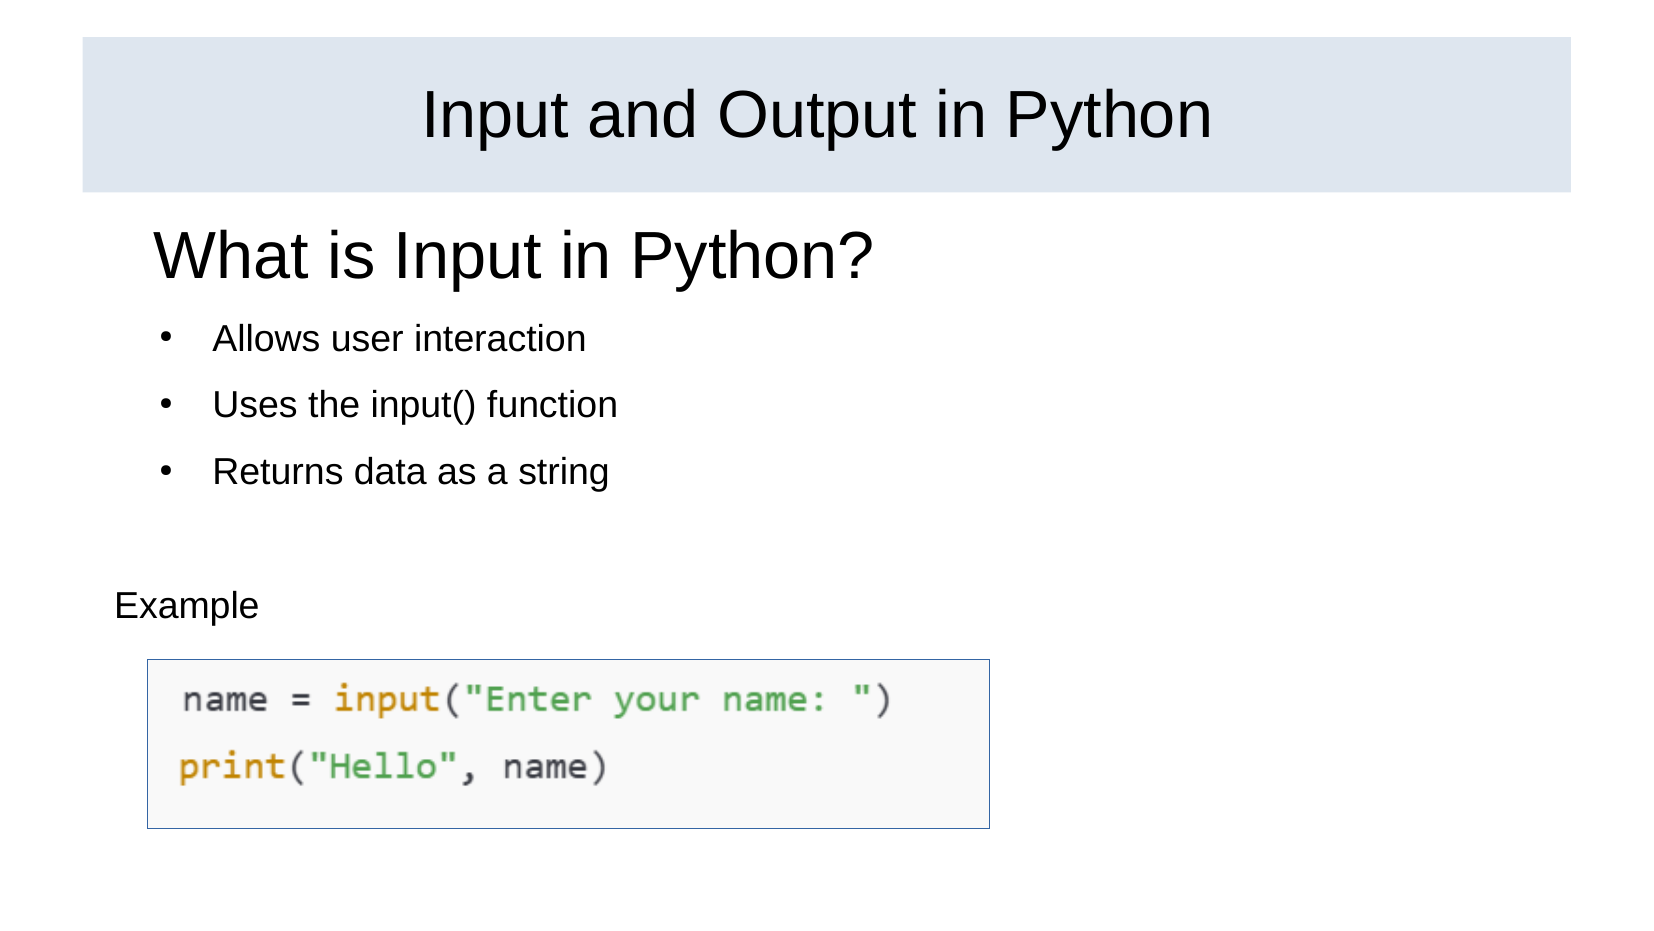

# Input and Output in Python
What is Input in Python?
Allows user interaction
Uses the input() function
Returns data as a string
 Example